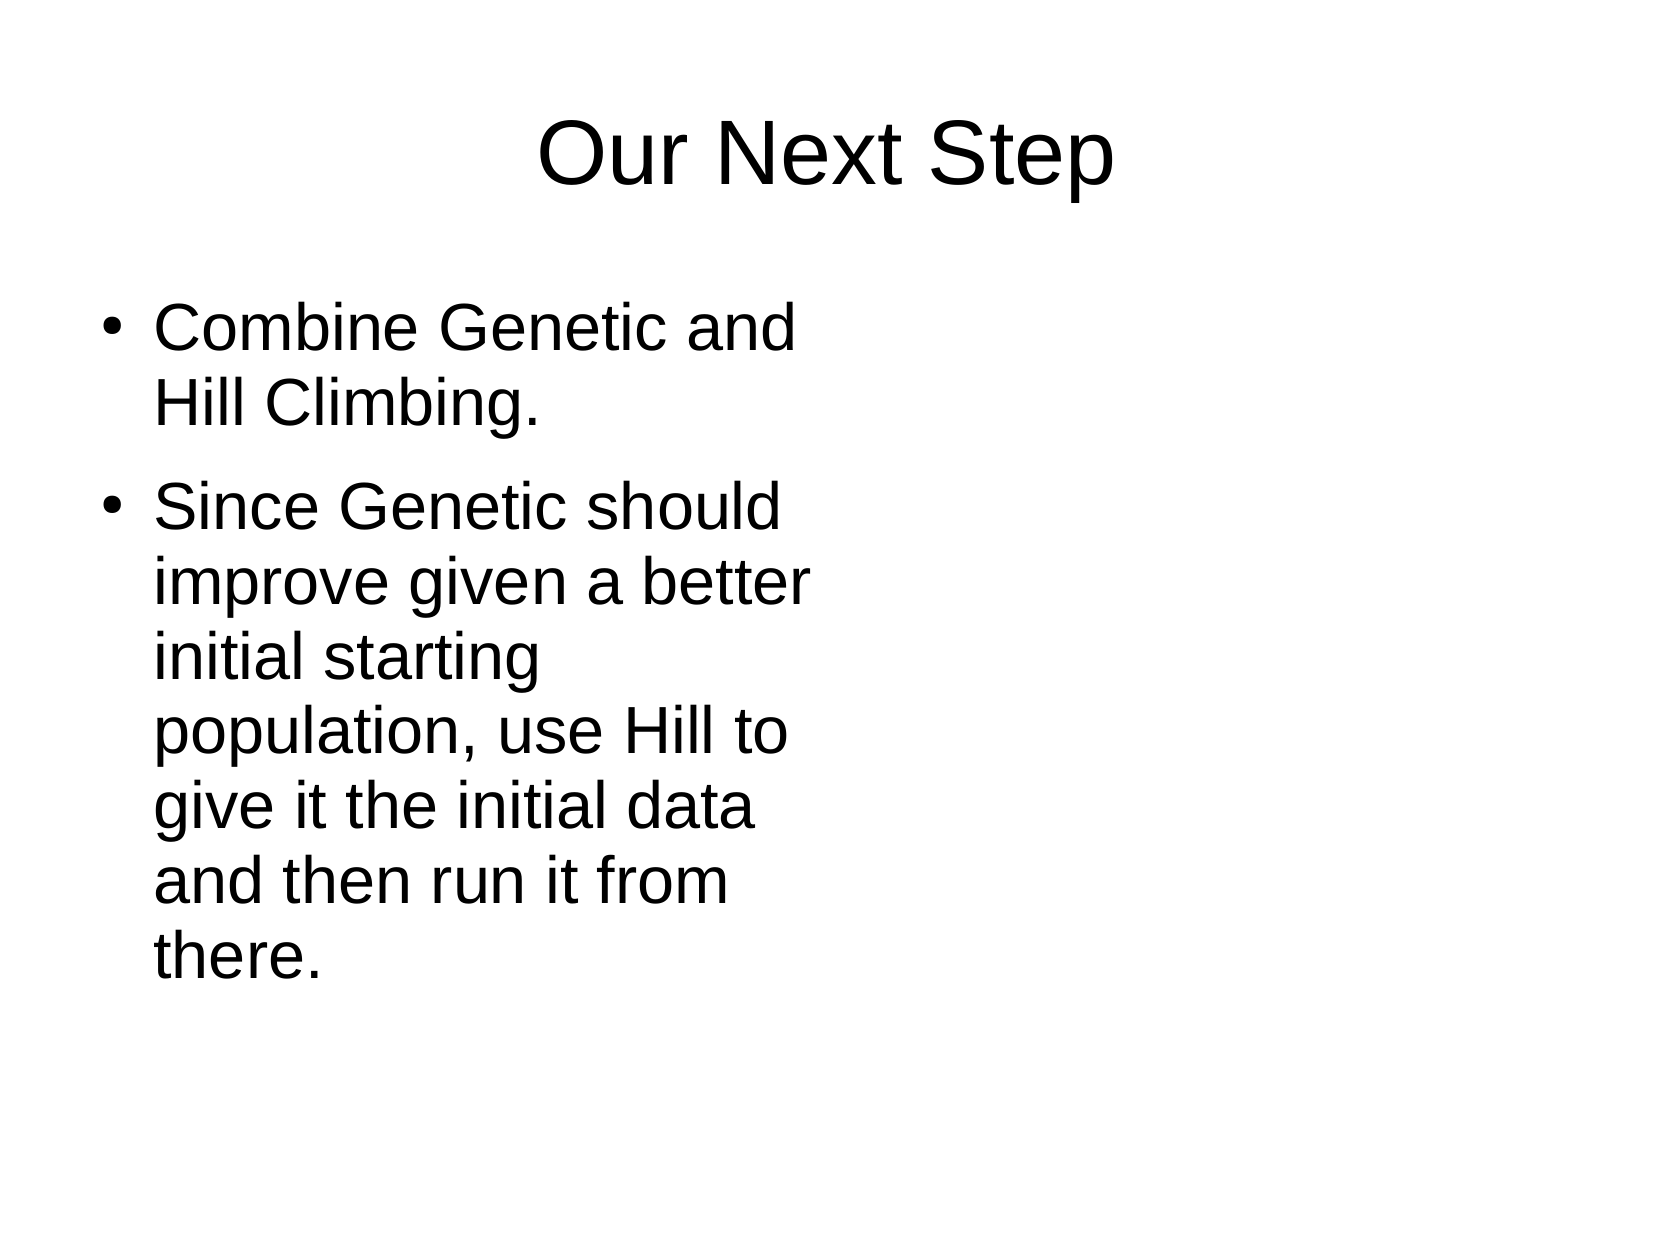

# Our Next Step
Combine Genetic and Hill Climbing.
Since Genetic should improve given a better initial starting population, use Hill to give it the initial data and then run it from there.